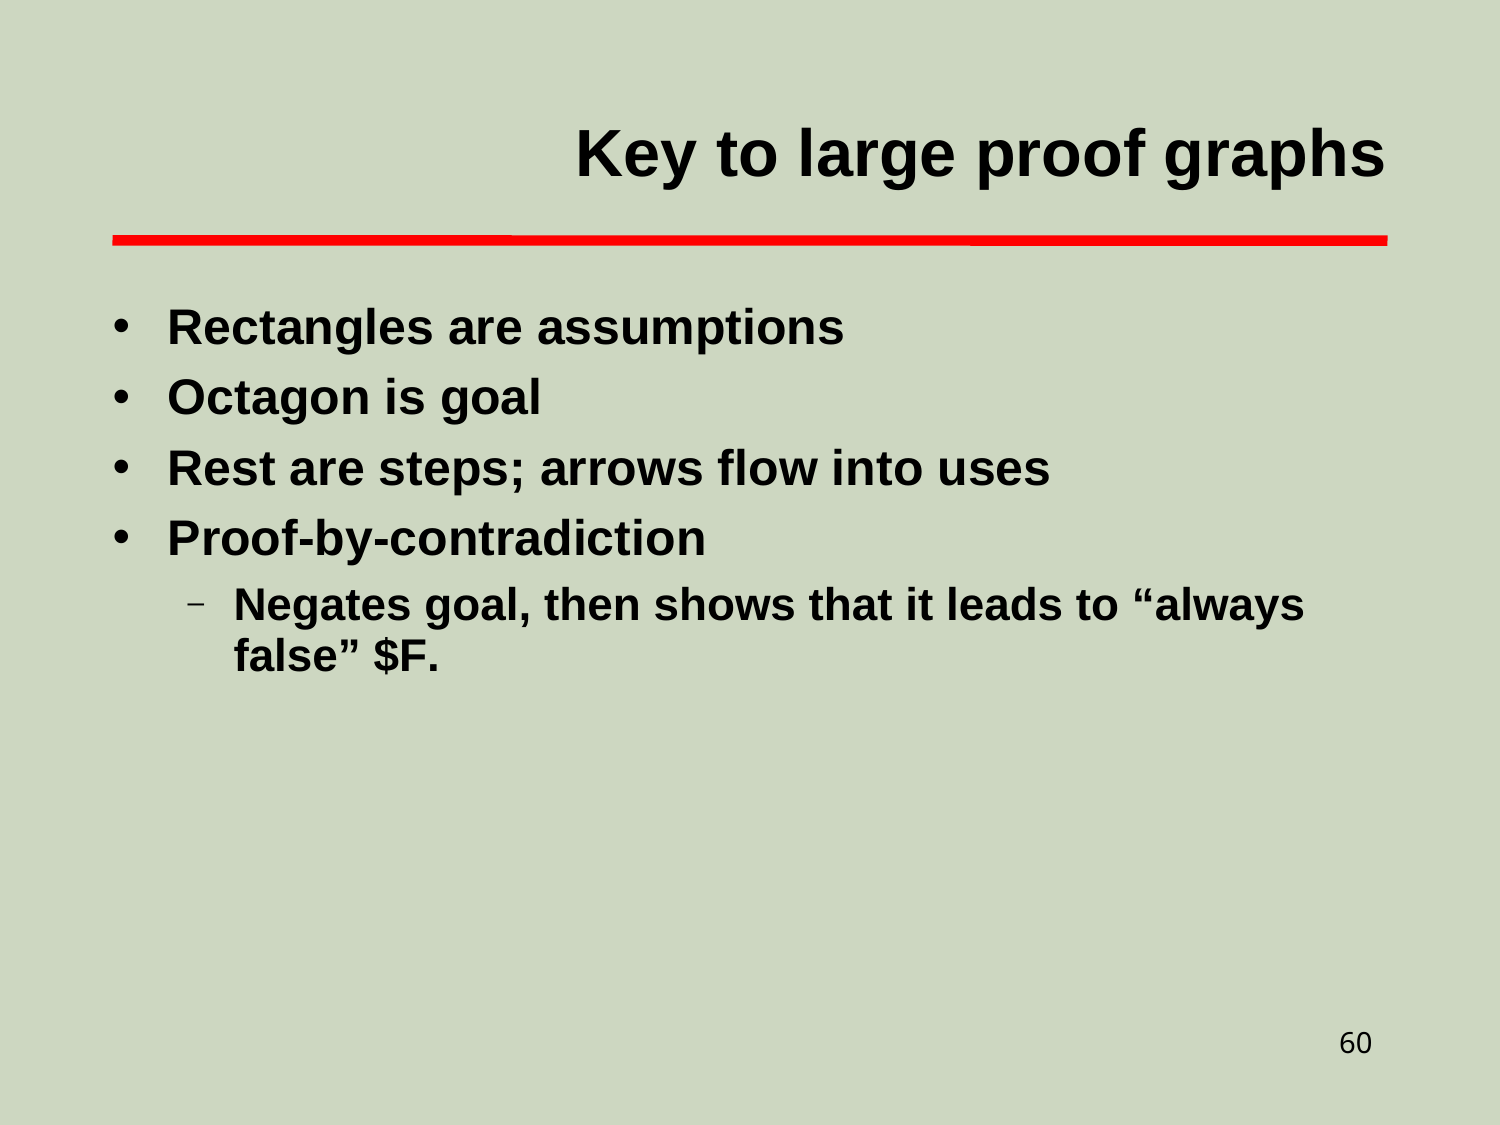

# Key to large proof graphs
Rectangles are assumptions
Octagon is goal
Rest are steps; arrows flow into uses
Proof-by-contradiction
Negates goal, then shows that it leads to “always false” $F.